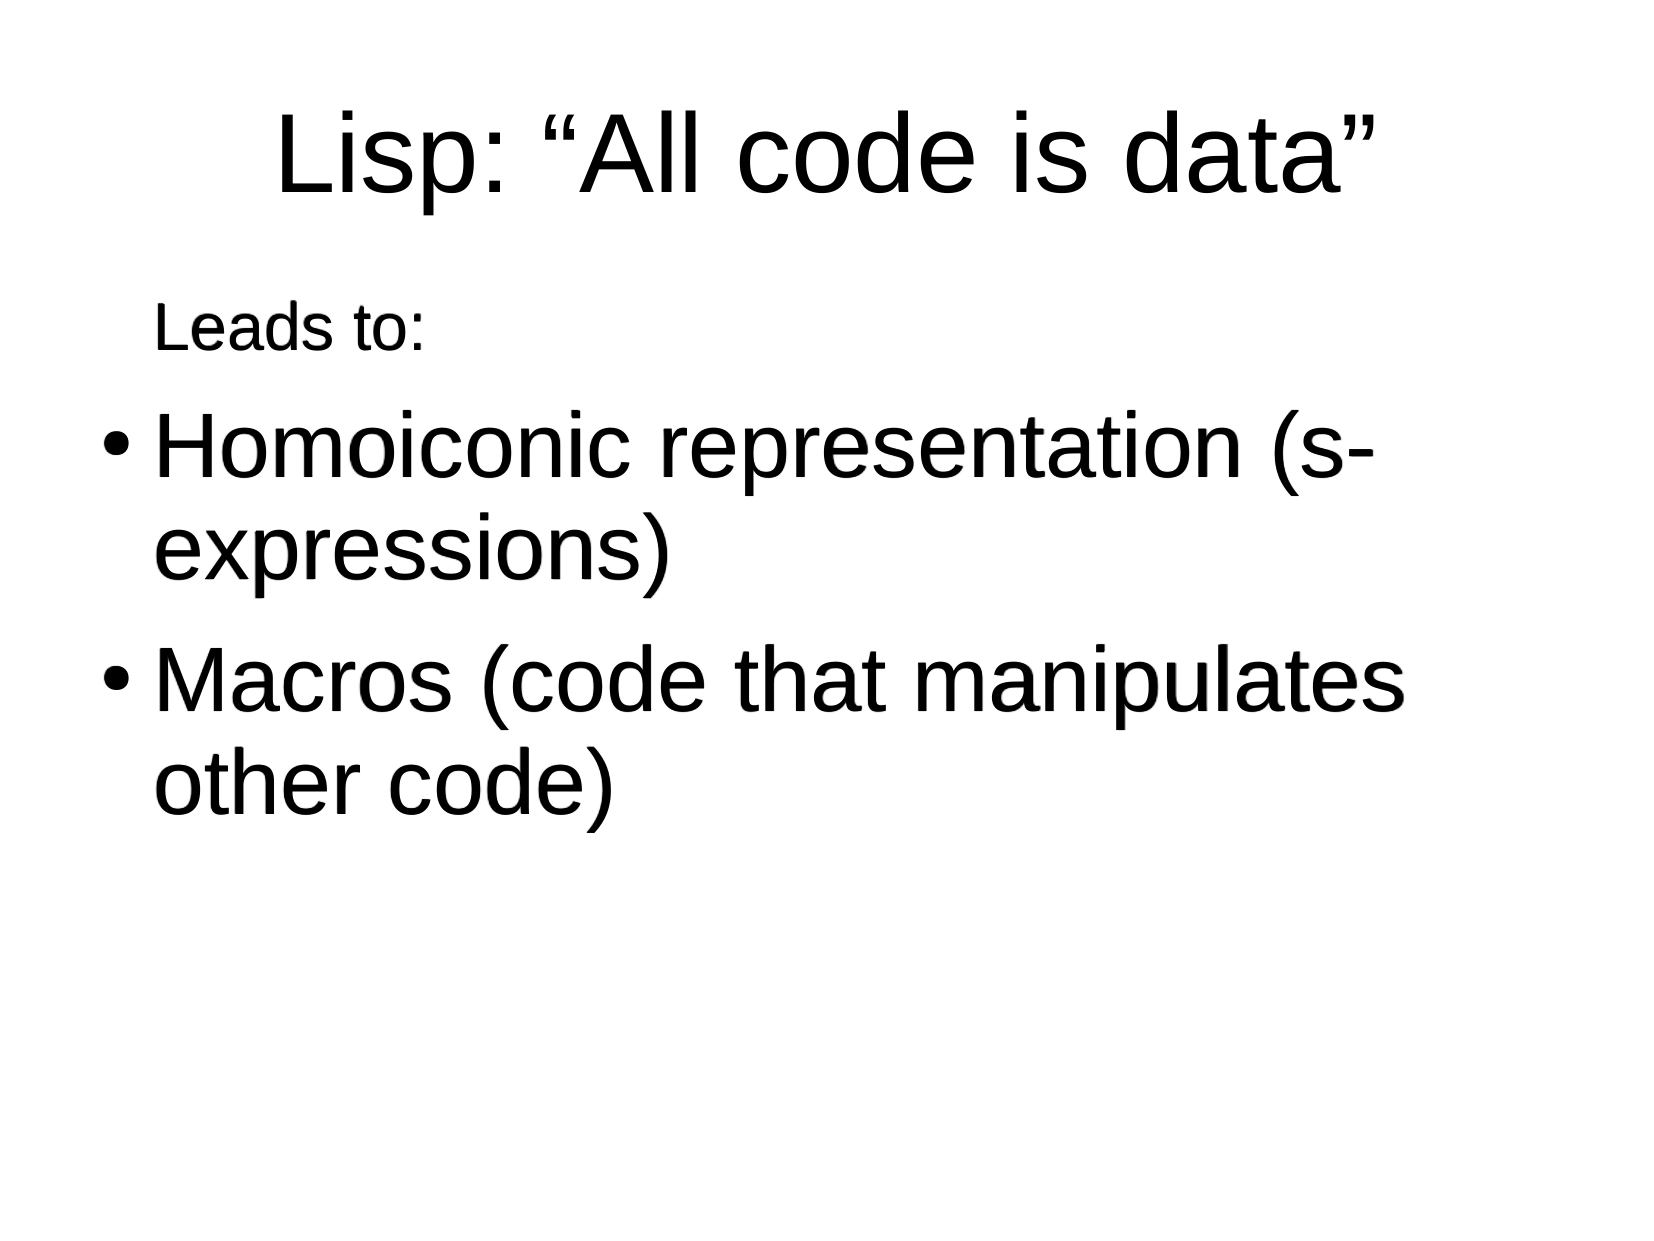

# Lisp: “All code is data”
Leads to:
Homoiconic representation (s-expressions)
Macros (code that manipulates other code)